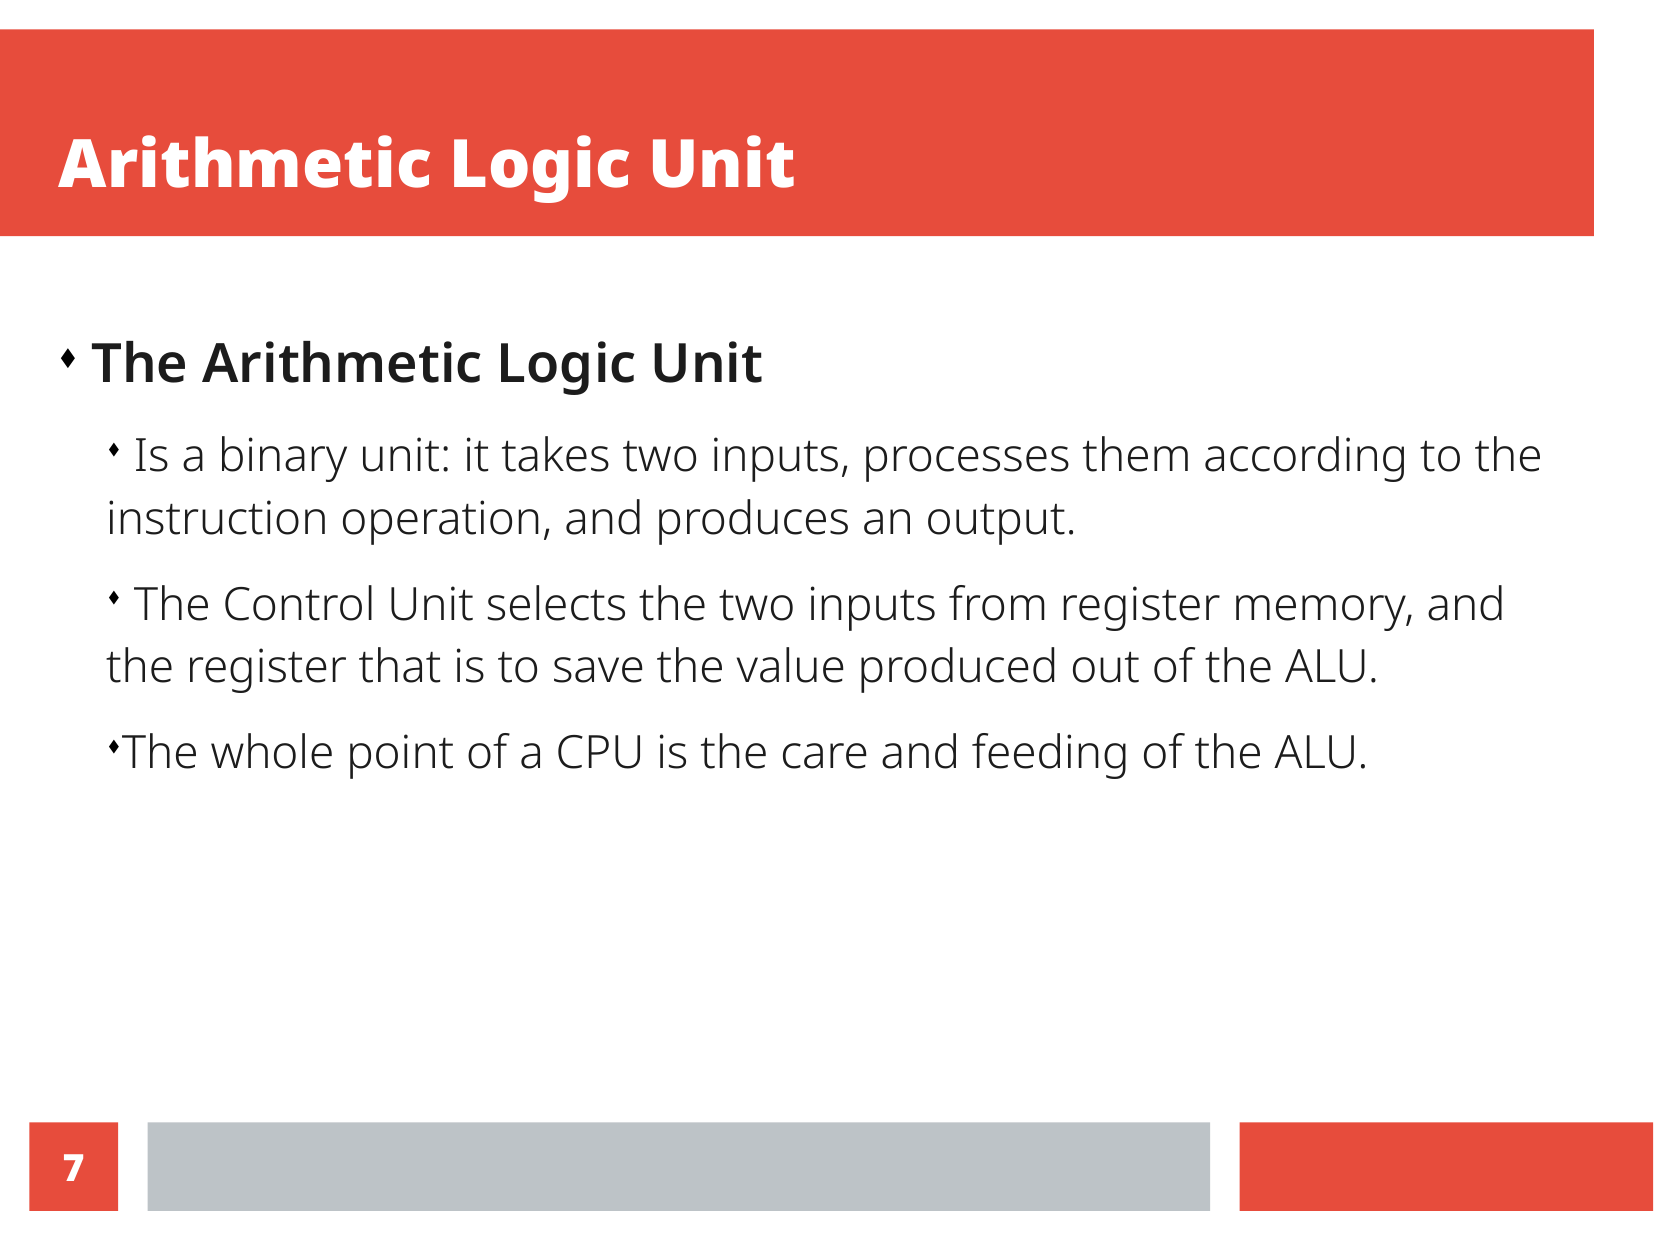

# Arithmetic Logic Unit
 The Arithmetic Logic Unit
 Is a binary unit: it takes two inputs, processes them according to the instruction operation, and produces an output.
 The Control Unit selects the two inputs from register memory, and the register that is to save the value produced out of the ALU.
The whole point of a CPU is the care and feeding of the ALU.
7